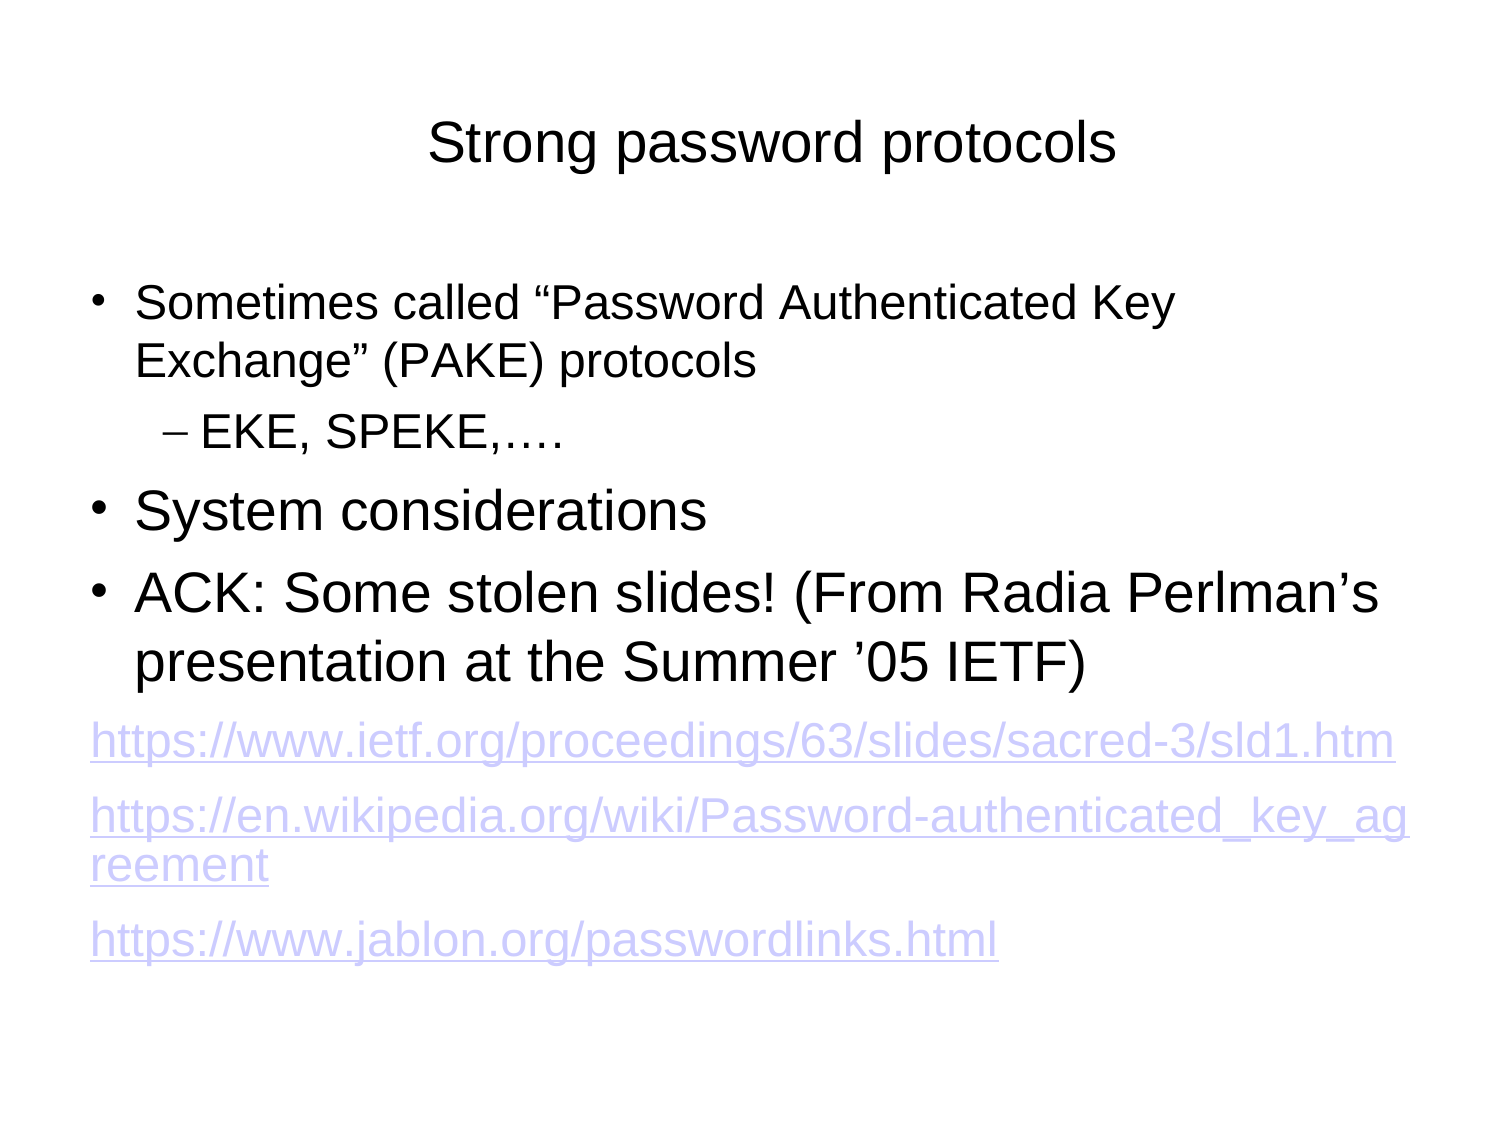

# Strong password protocols
Sometimes called “Password Authenticated Key Exchange” (PAKE) protocols
EKE, SPEKE,….
System considerations
ACK: Some stolen slides! (From Radia Perlman’s presentation at the Summer ’05 IETF)
https://www.ietf.org/proceedings/63/slides/sacred-3/sld1.htm
https://en.wikipedia.org/wiki/Password-authenticated_key_agreement
https://www.jablon.org/passwordlinks.html